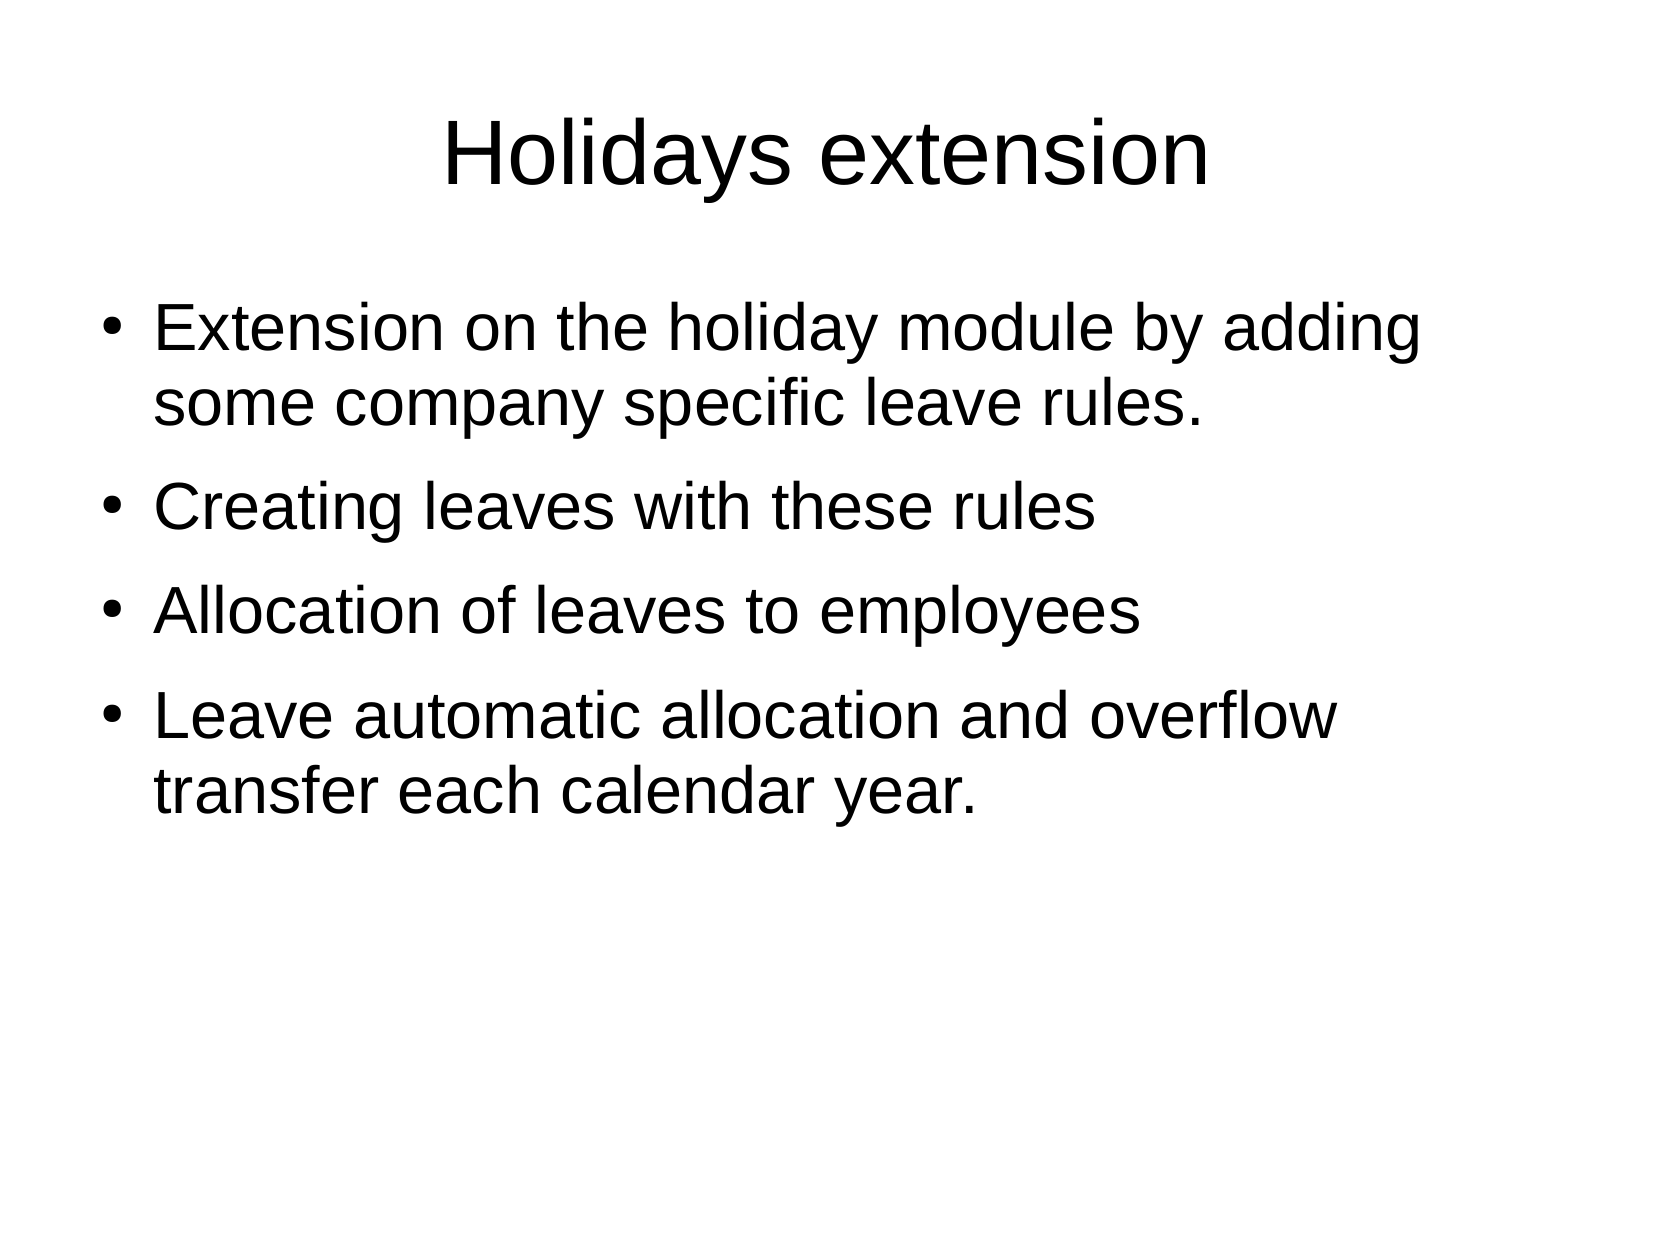

# Holidays extension
Extension on the holiday module by adding some company specific leave rules.
Creating leaves with these rules
Allocation of leaves to employees
Leave automatic allocation and overflow transfer each calendar year.